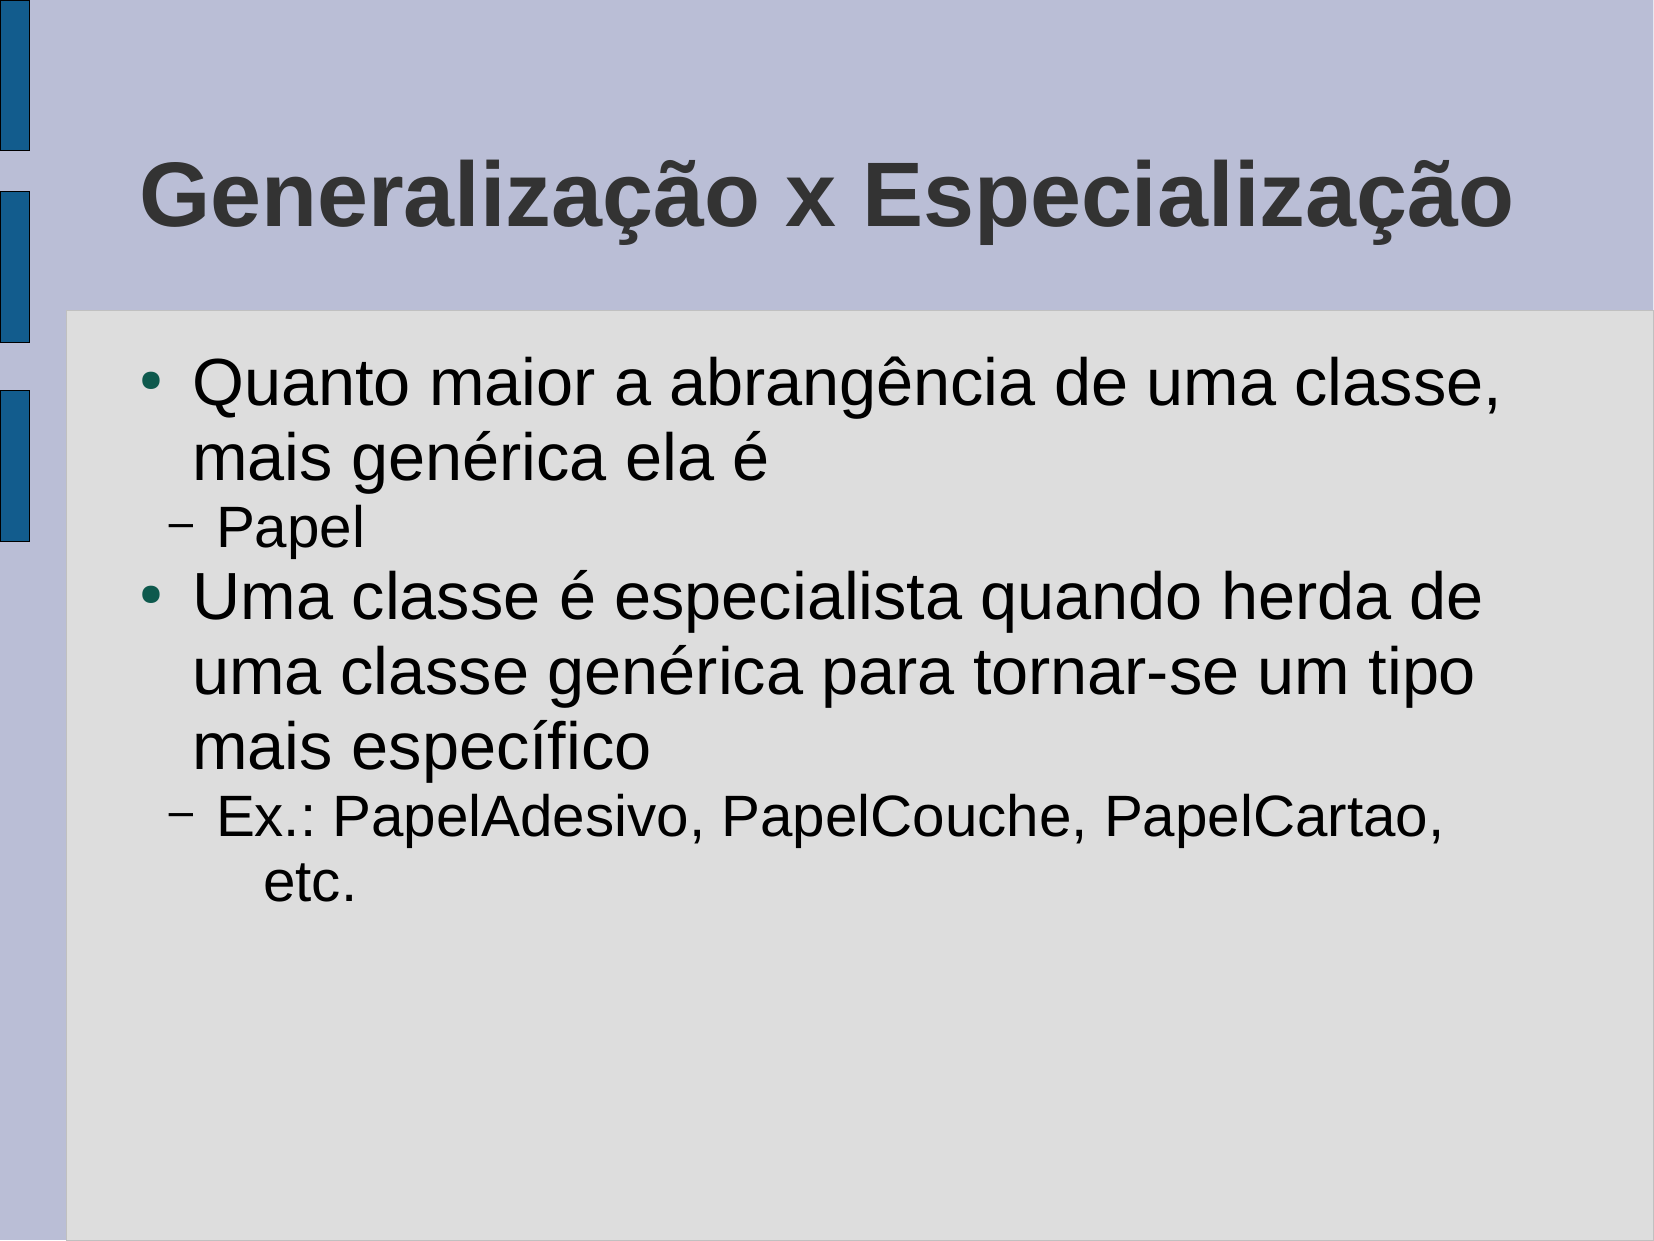

# Generalização x Especialização
Quanto maior a abrangência de uma classe, mais genérica ela é
Papel
Uma classe é especialista quando herda de uma classe genérica para tornar-se um tipo mais específico
Ex.: PapelAdesivo, PapelCouche, PapelCartao, etc.